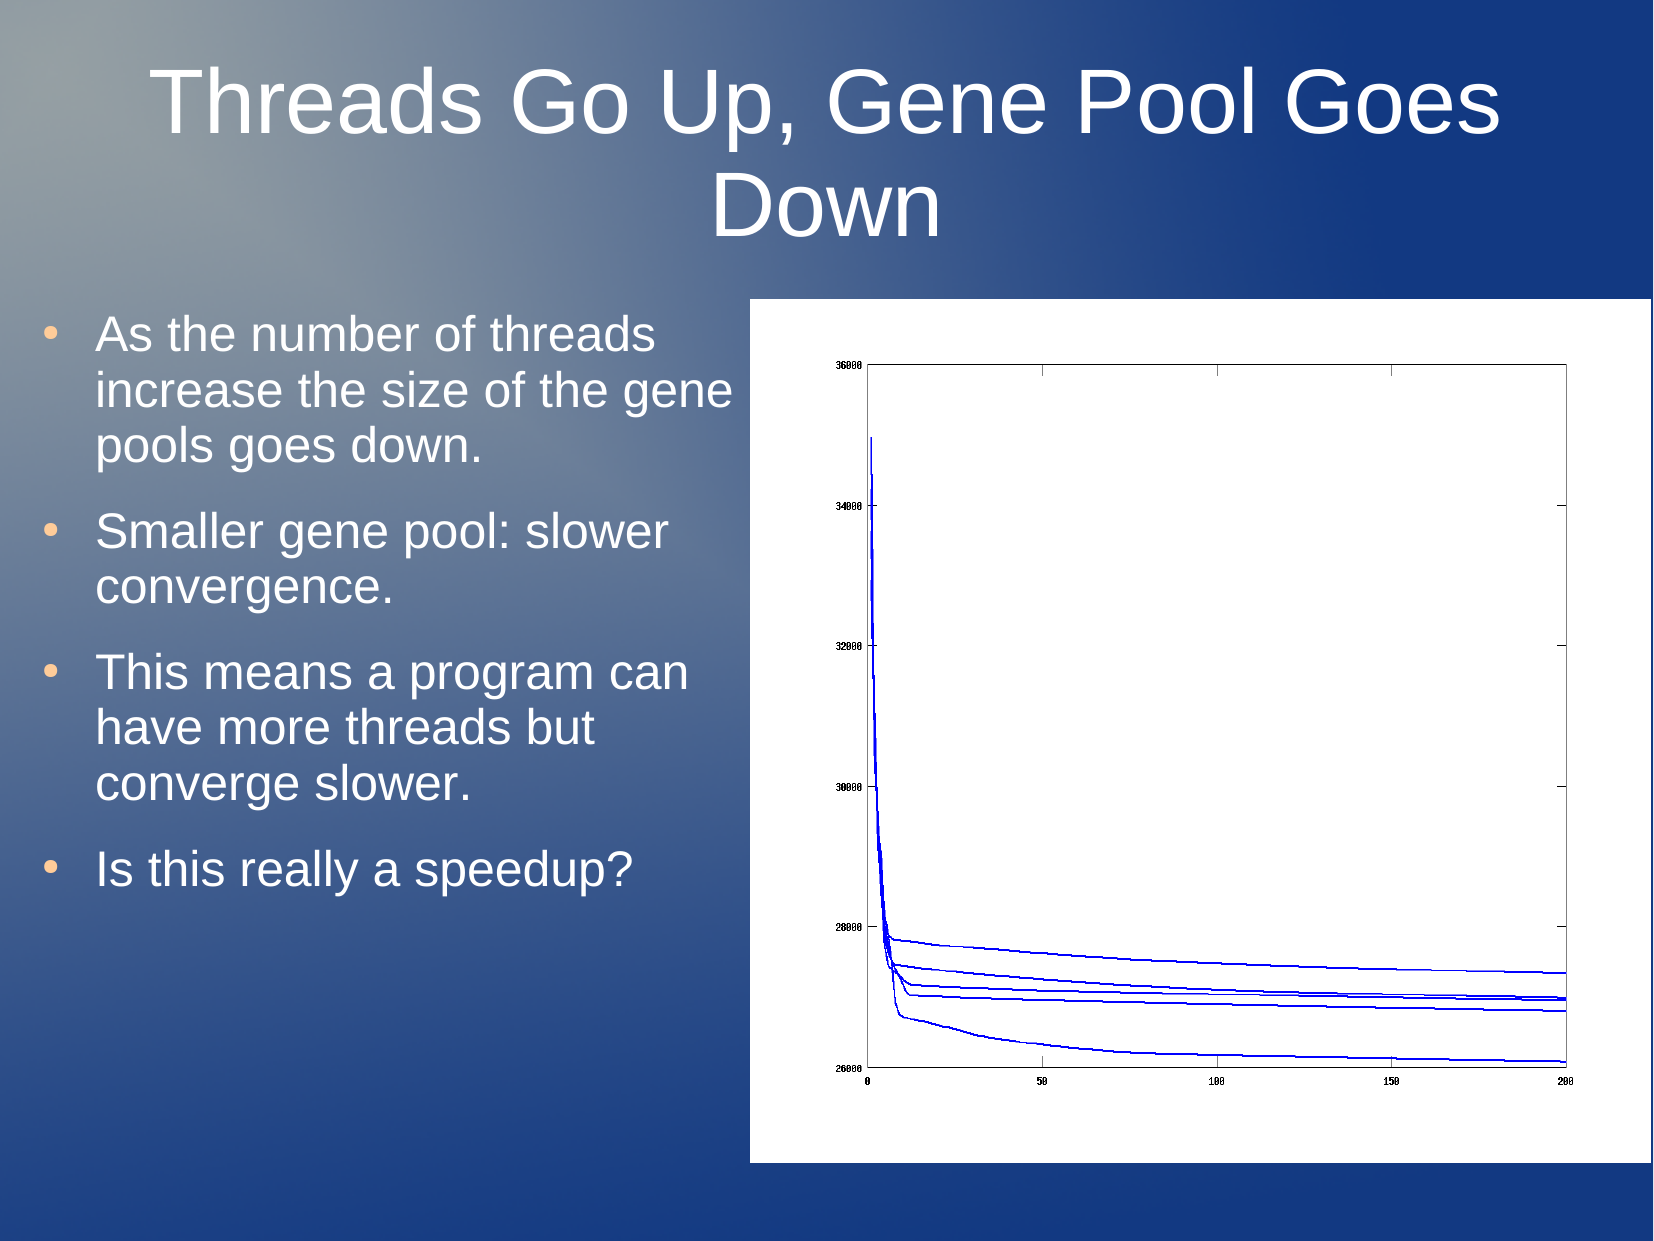

# Threads Go Up, Gene Pool Goes Down
As the number of threads increase the size of the gene pools goes down.
Smaller gene pool: slower convergence.
This means a program can have more threads but converge slower.
Is this really a speedup?